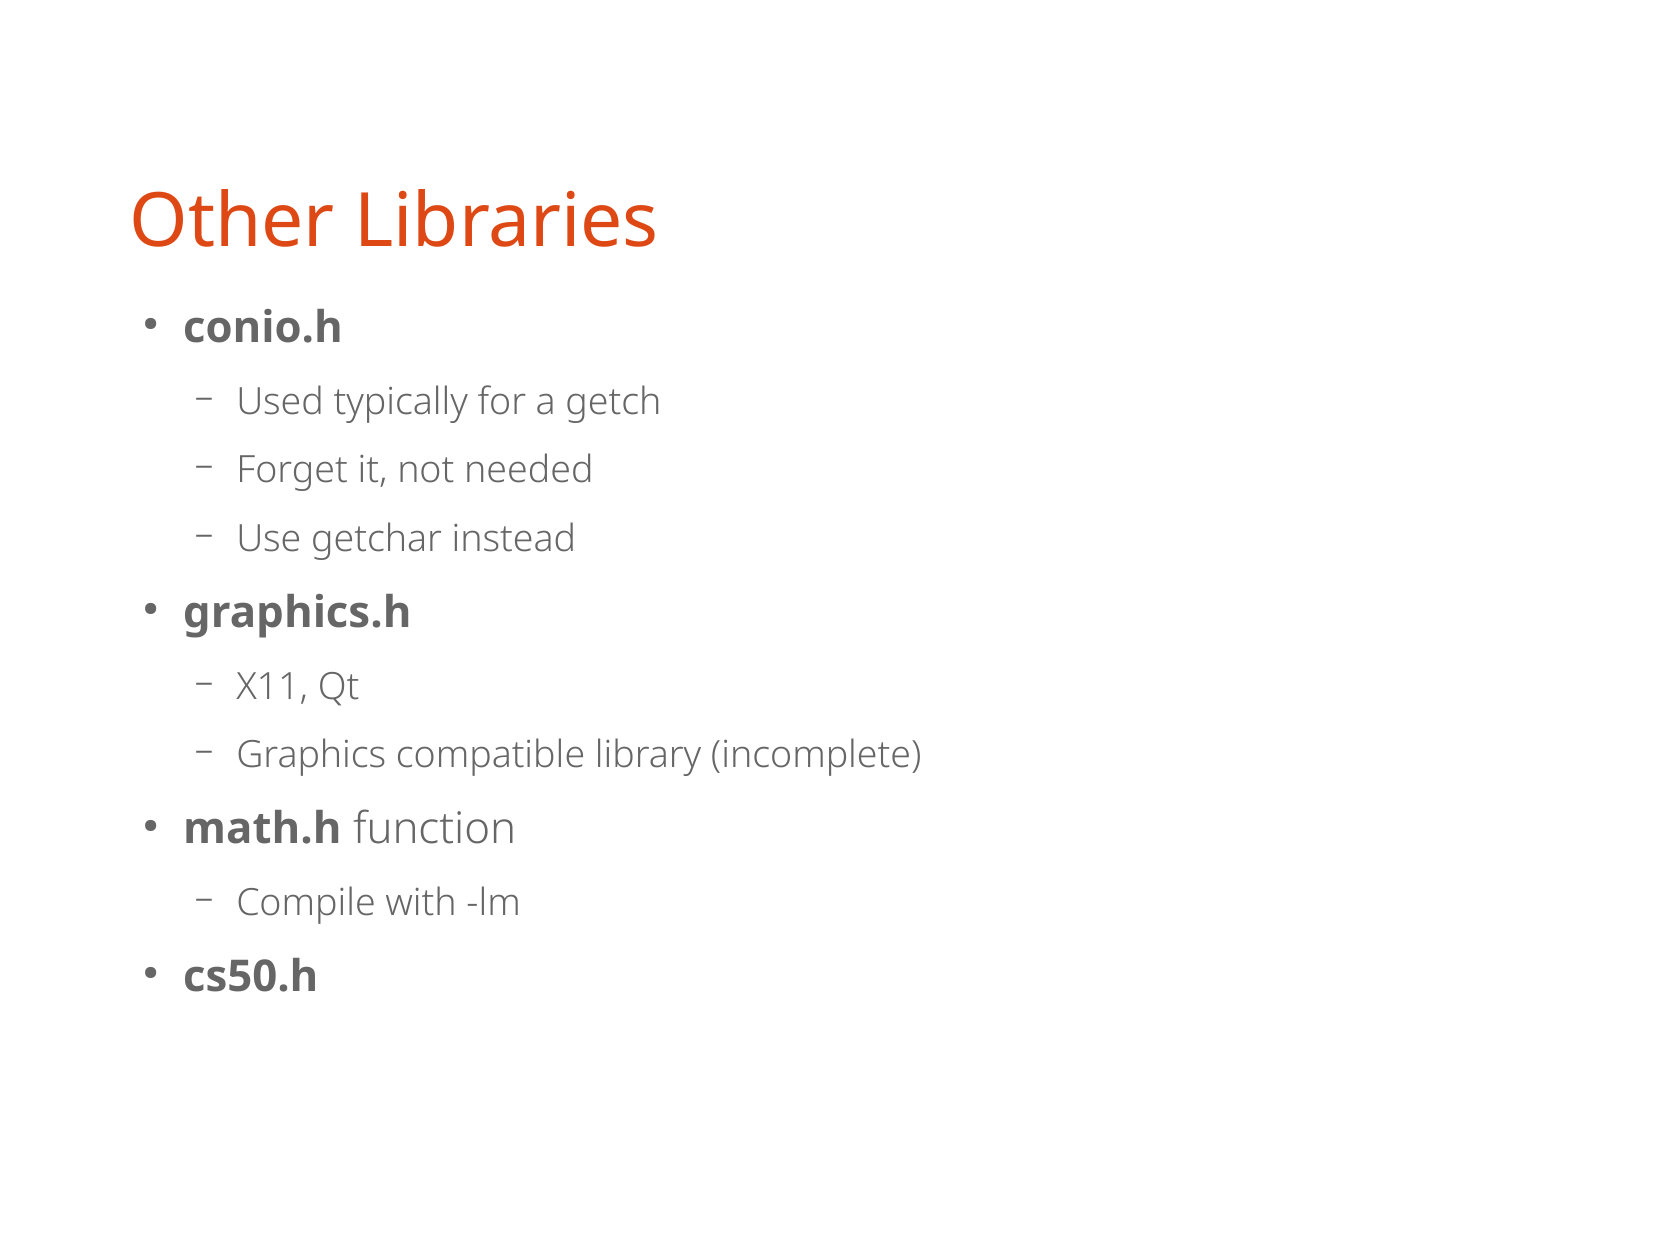

# Other Libraries
conio.h
Used typically for a getch
Forget it, not needed
Use getchar instead
graphics.h
X11, Qt
Graphics compatible library (incomplete)
math.h function
Compile with -lm
cs50.h